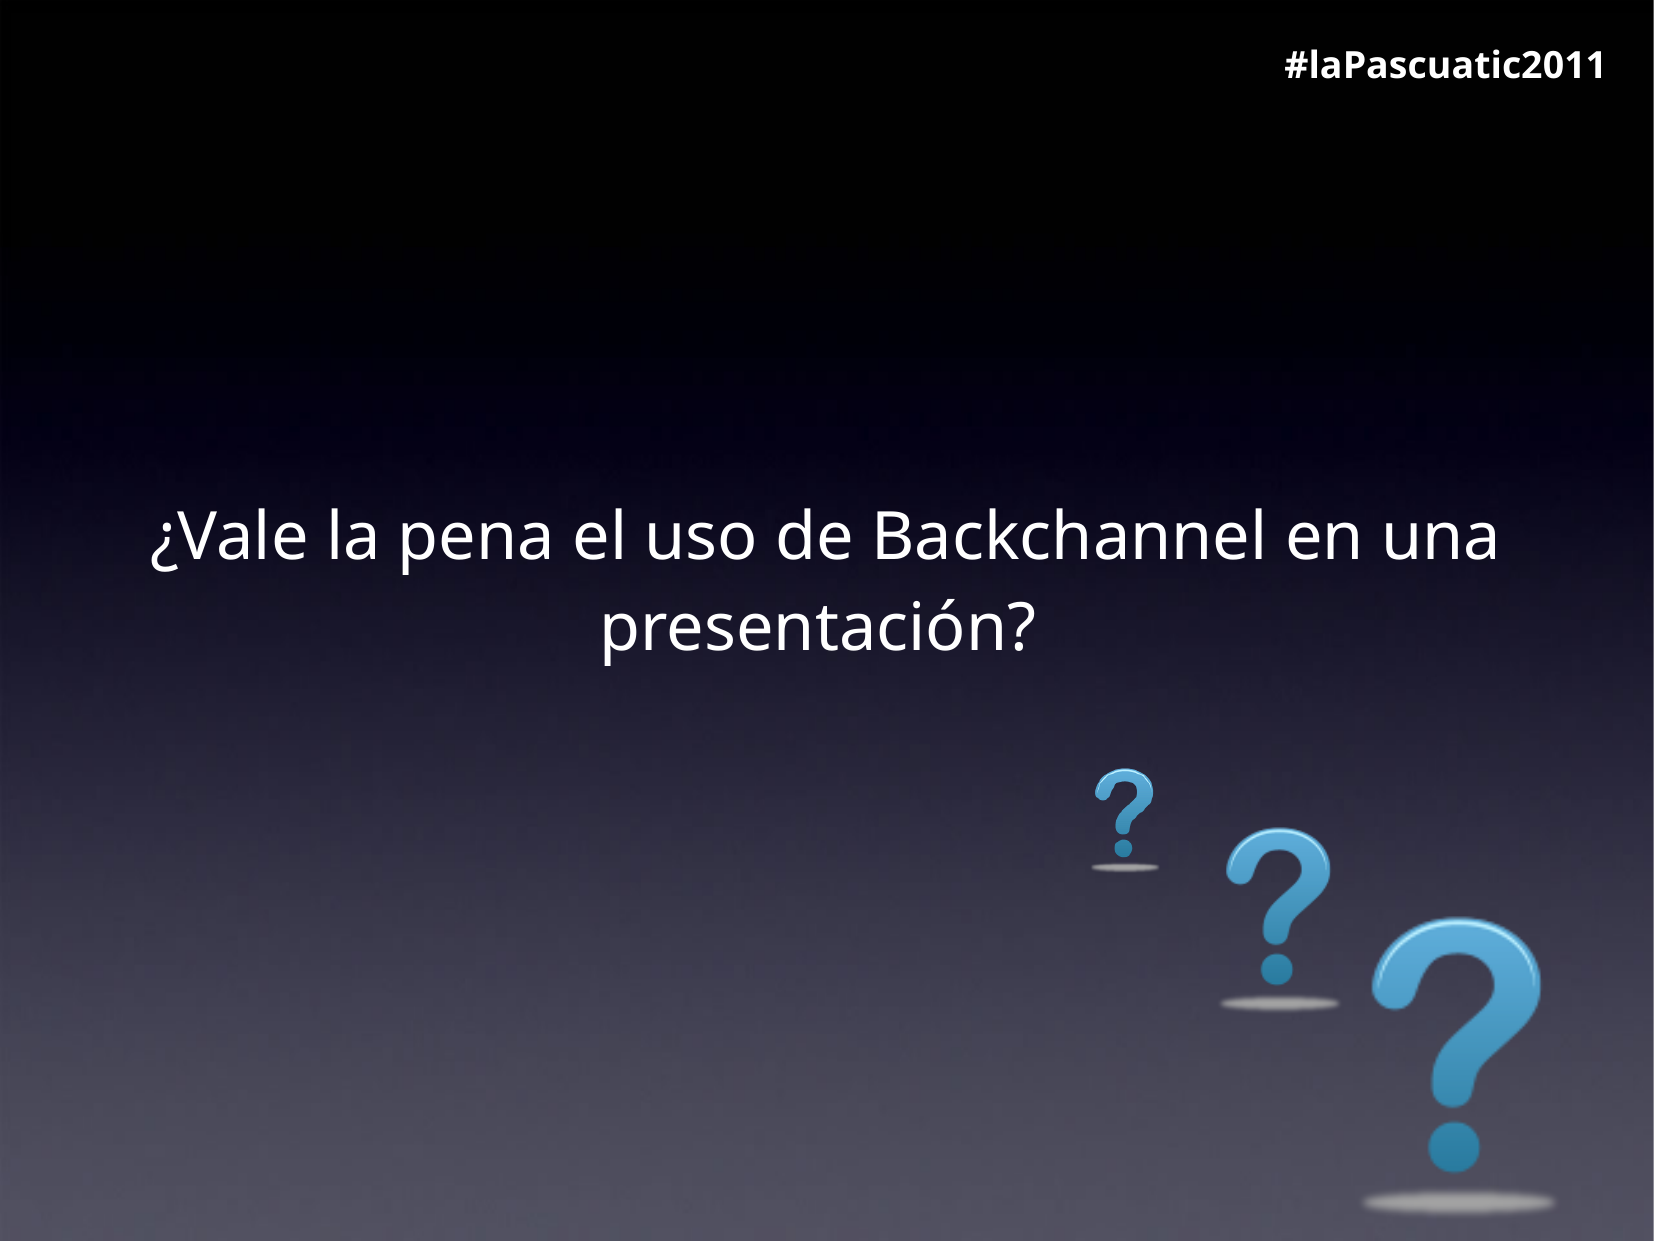

#laPascuatic2011
# ¿Vale la pena el uso de Backchannel en una presentación?